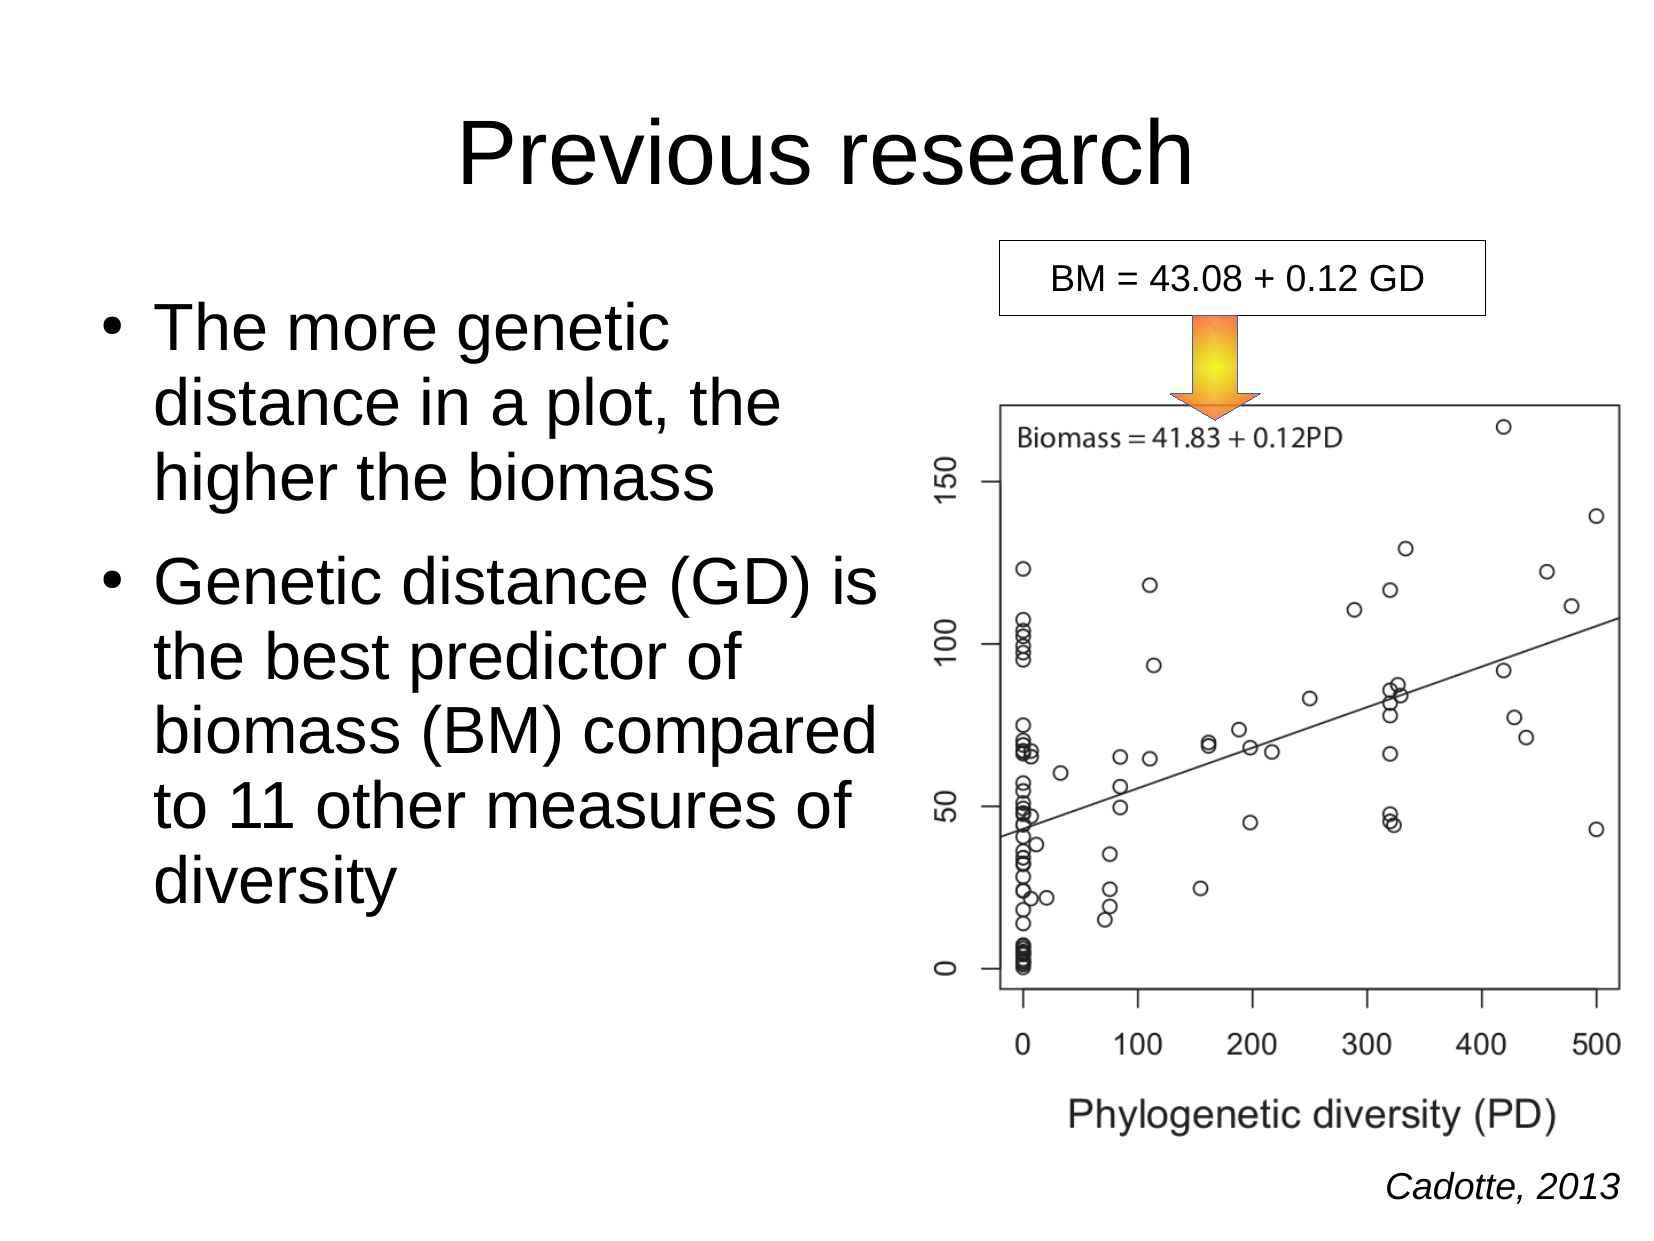

# Previous research
BM = 43.08 + 0.12 GD
The more genetic distance in a plot, the higher the biomass
Genetic distance (GD) is the best predictor of biomass (BM) compared to 11 other measures of diversity
Cadotte, 2013